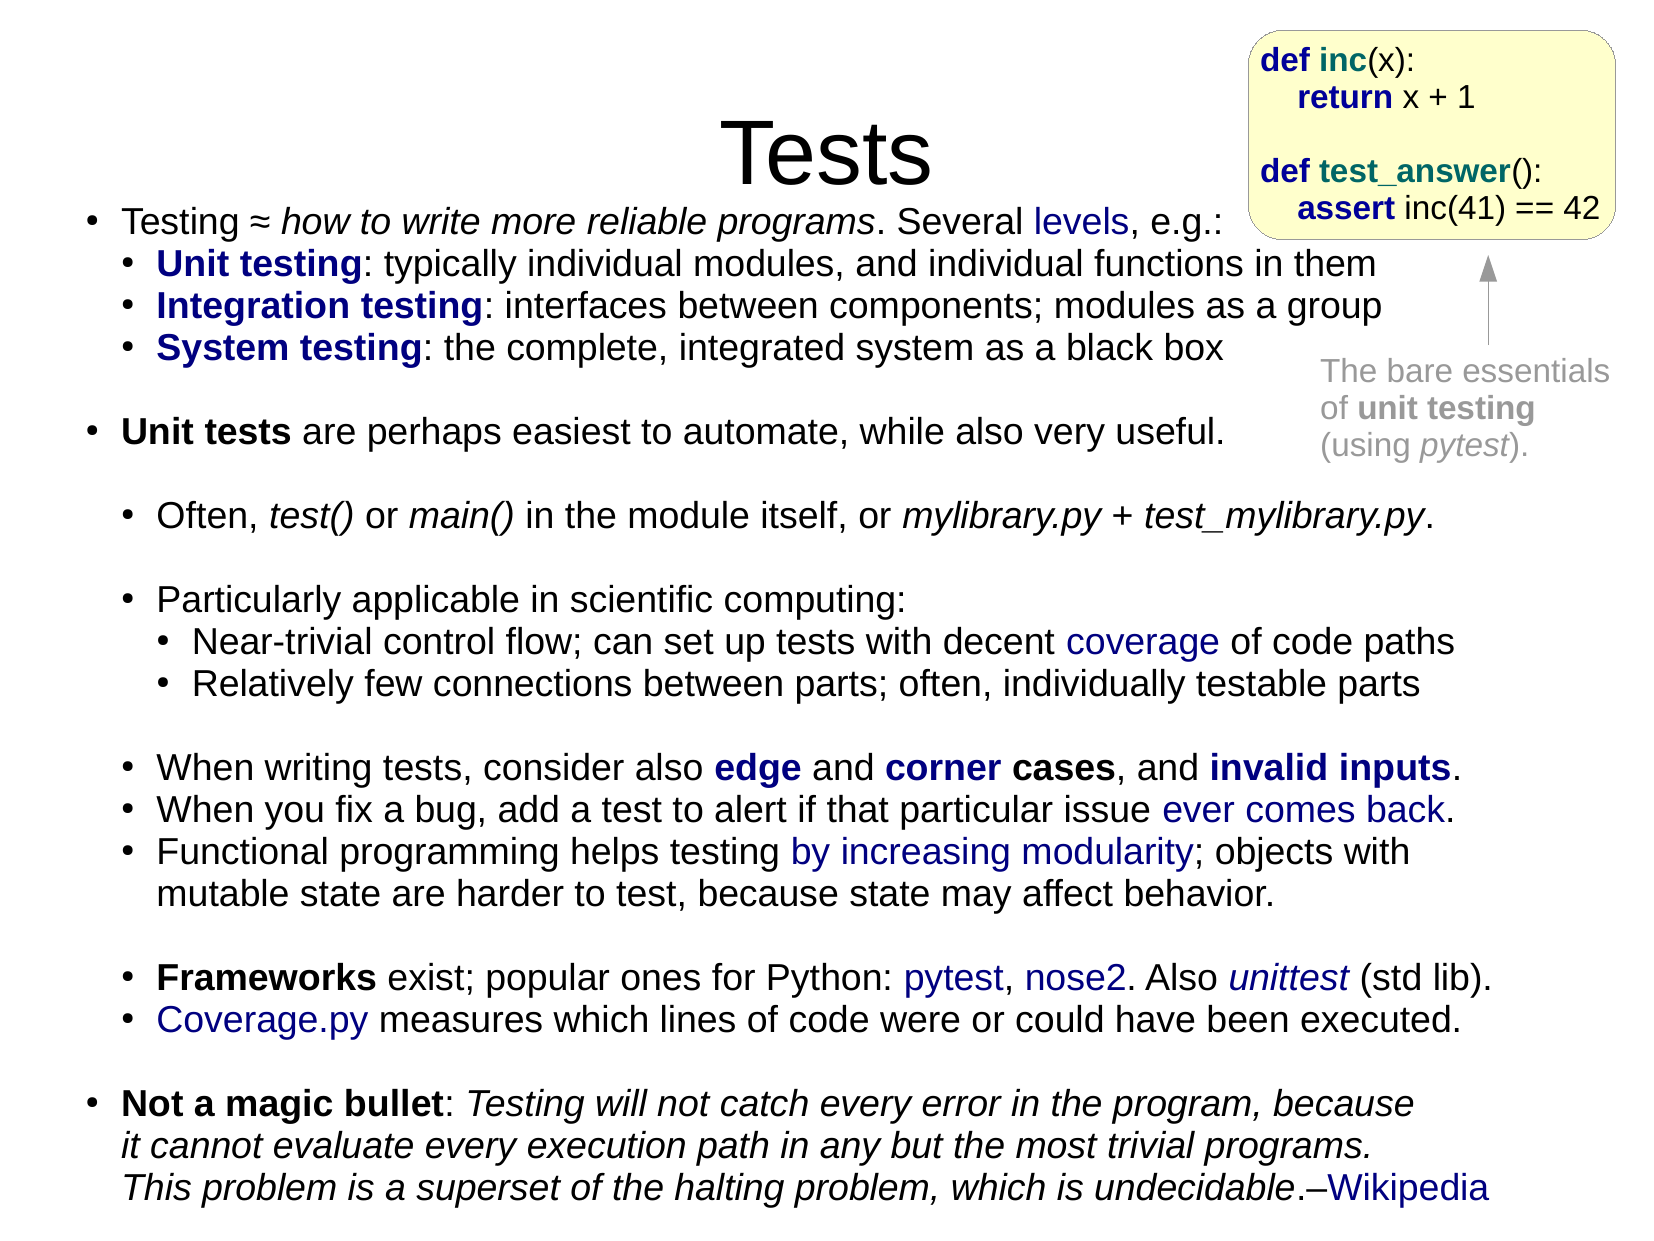

def inc(x):
 return x + 1
def test_answer():
 assert inc(41) == 42
# Tests
Testing ≈ how to write more reliable programs. Several levels, e.g.:
Unit testing: typically individual modules, and individual functions in them
Integration testing: interfaces between components; modules as a group
System testing: the complete, integrated system as a black box
Unit tests are perhaps easiest to automate, while also very useful.
Often, test() or main() in the module itself, or mylibrary.py + test_mylibrary.py.
Particularly applicable in scientific computing:
Near-trivial control flow; can set up tests with decent coverage of code paths
Relatively few connections between parts; often, individually testable parts
When writing tests, consider also edge and corner cases, and invalid inputs.
When you fix a bug, add a test to alert if that particular issue ever comes back.
Functional programming helps testing by increasing modularity; objects with mutable state are harder to test, because state may affect behavior.
Frameworks exist; popular ones for Python: pytest, nose2. Also unittest (std lib).
Coverage.py measures which lines of code were or could have been executed.
Not a magic bullet: Testing will not catch every error in the program, because
it cannot evaluate every execution path in any but the most trivial programs.
This problem is a superset of the halting problem, which is undecidable.–Wikipedia
The bare essentials
of unit testing
(using pytest).